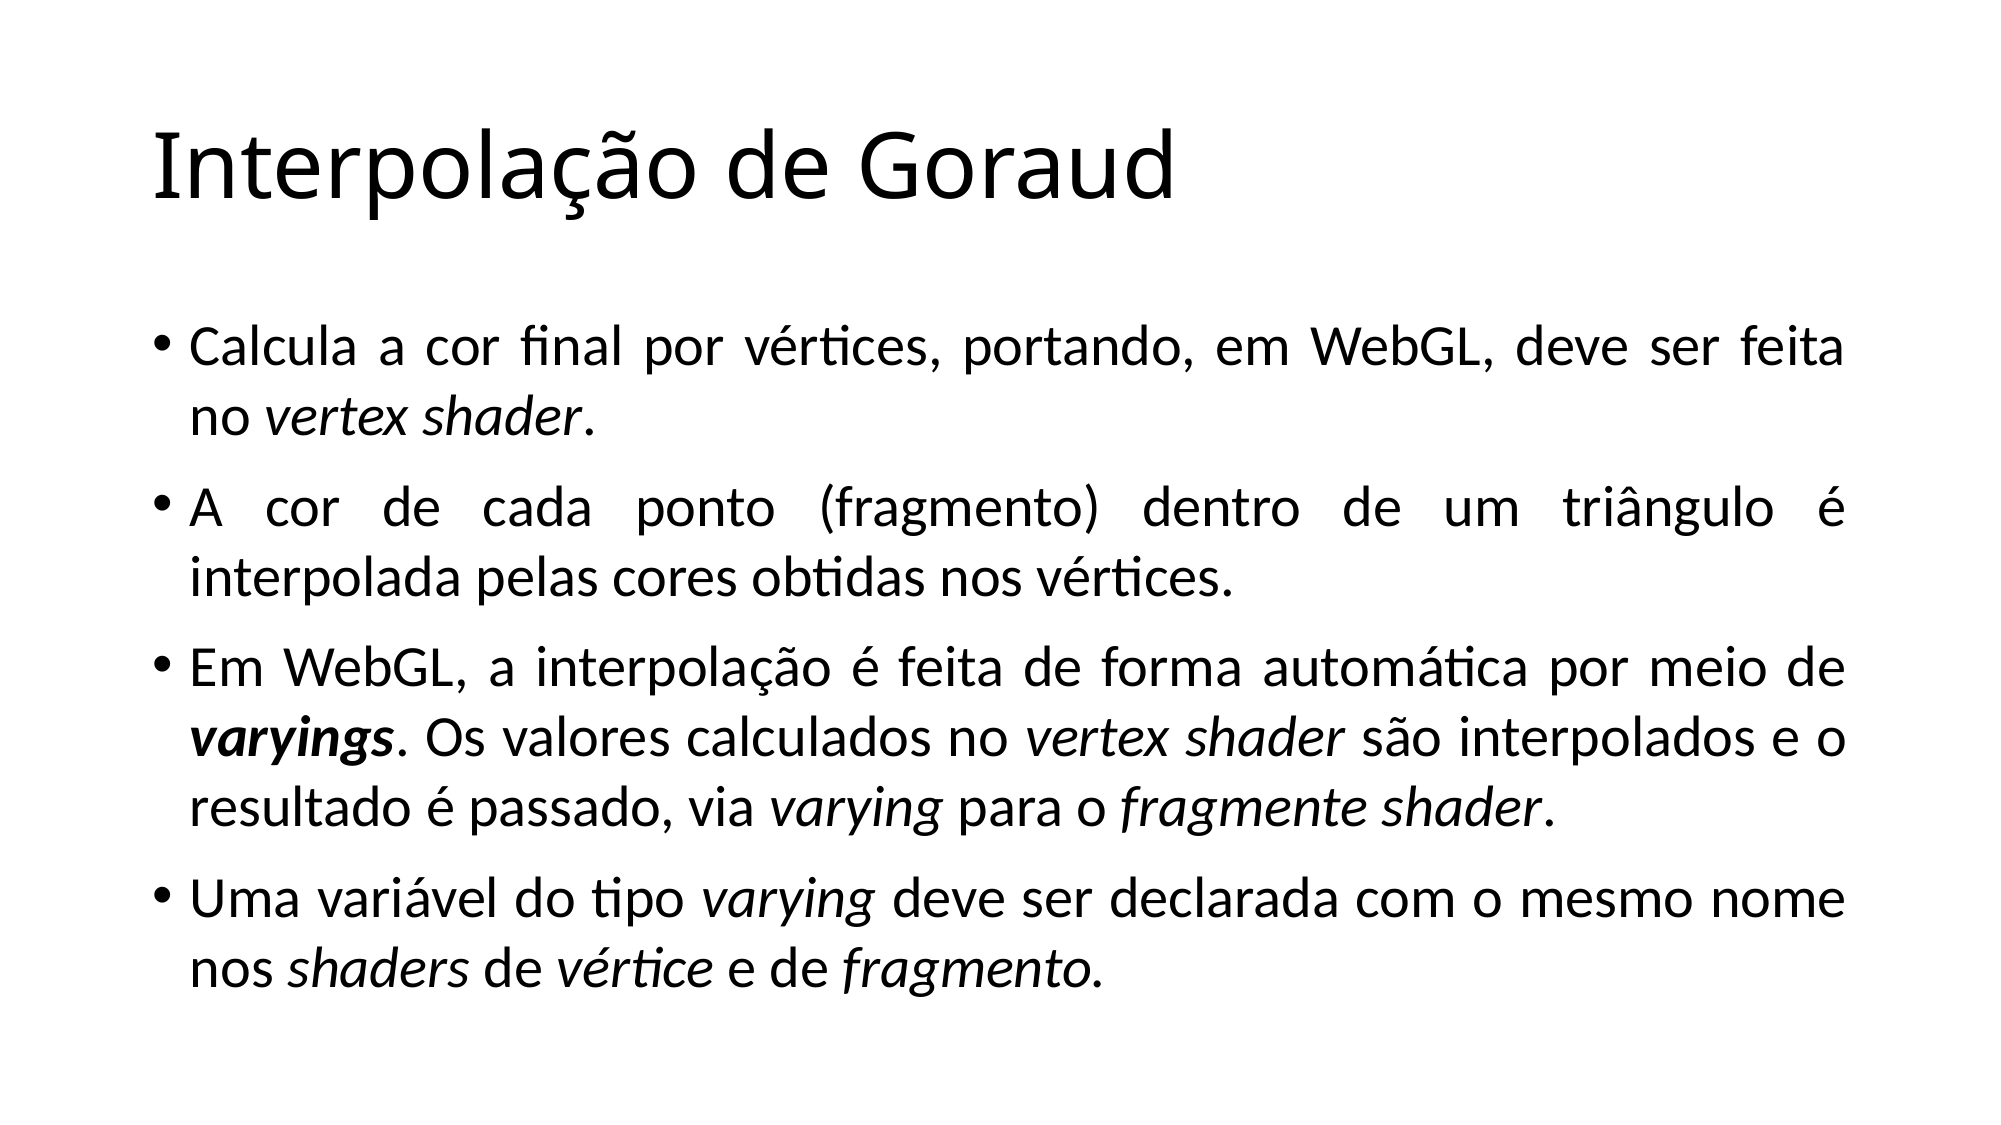

# Interpolação de Goraud
Calcula a cor final por vértices, portando, em WebGL, deve ser feita no vertex shader.
A cor de cada ponto (fragmento) dentro de um triângulo é interpolada pelas cores obtidas nos vértices.
Em WebGL, a interpolação é feita de forma automática por meio de varyings. Os valores calculados no vertex shader são interpolados e o resultado é passado, via varying para o fragmente shader.
Uma variável do tipo varying deve ser declarada com o mesmo nome nos shaders de vértice e de fragmento.